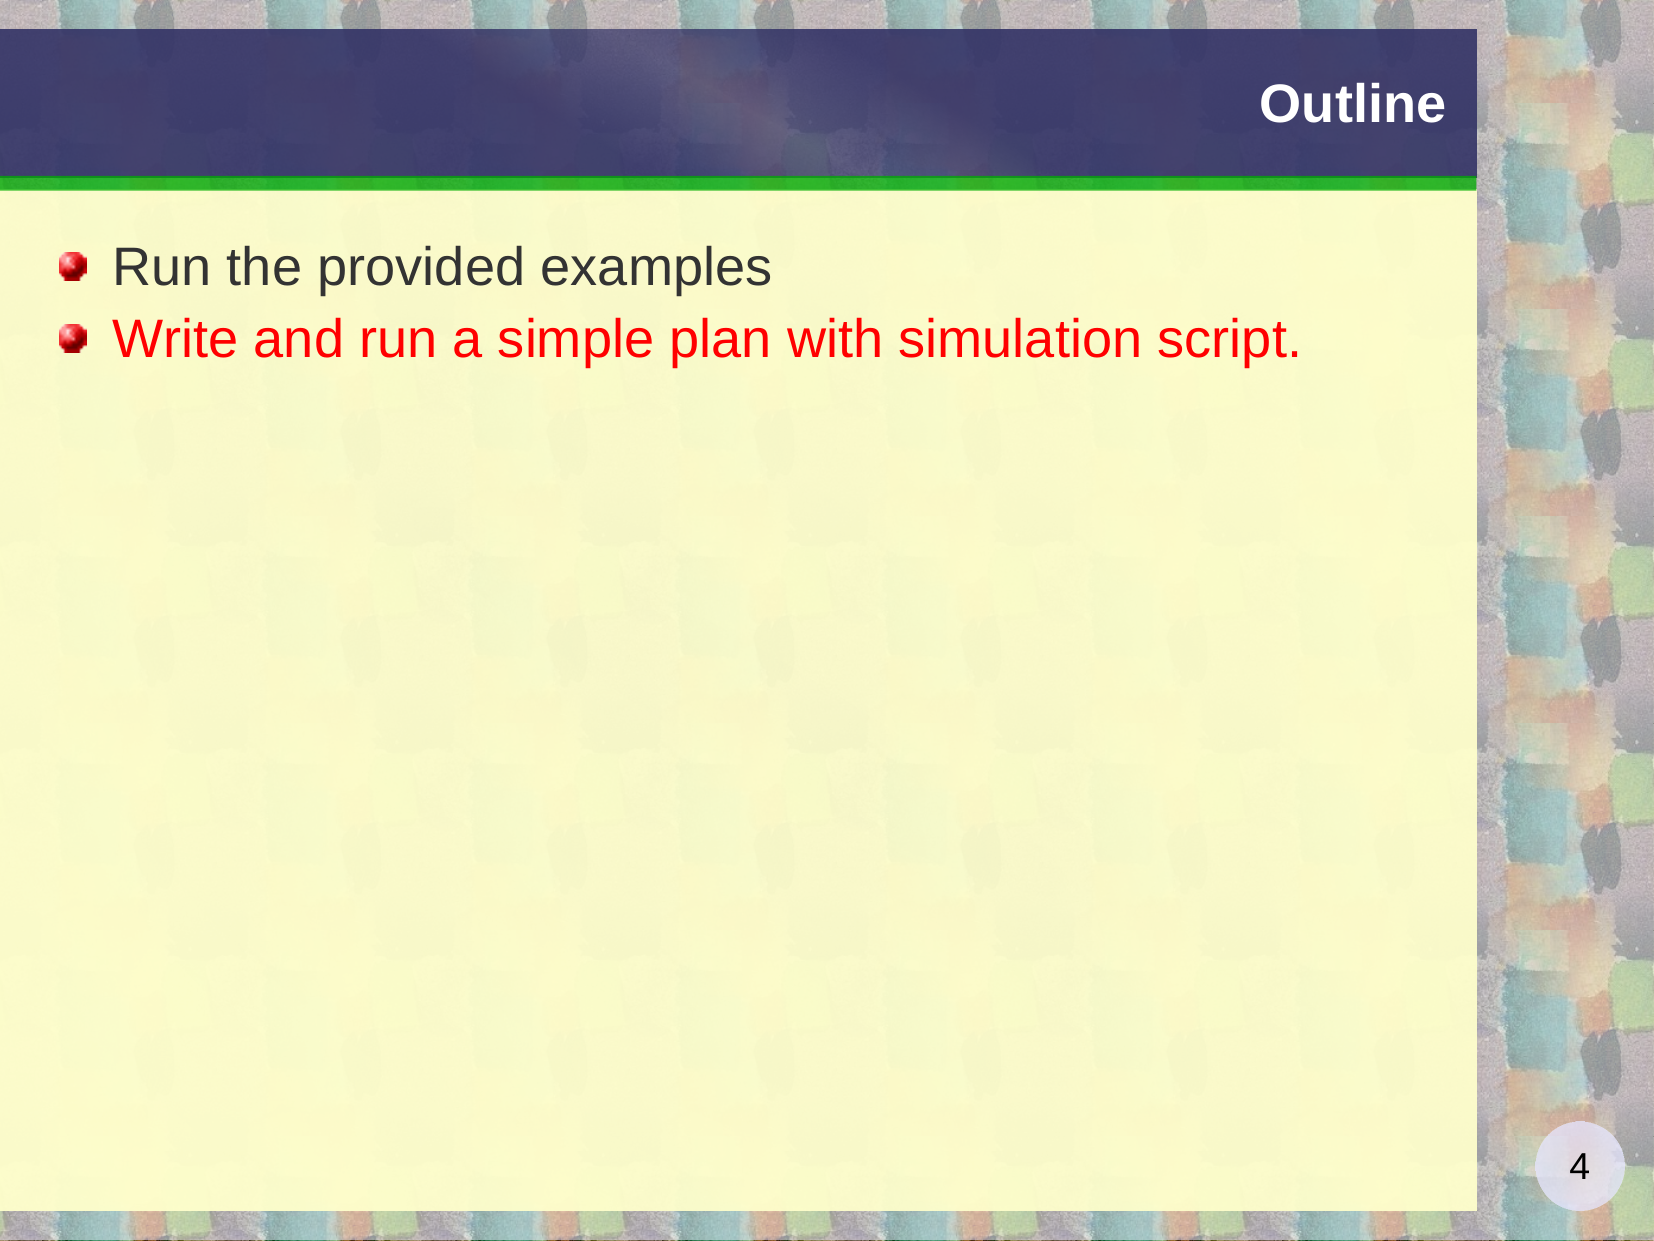

# Outline
Run the provided examples
Write and run a simple plan with simulation script.